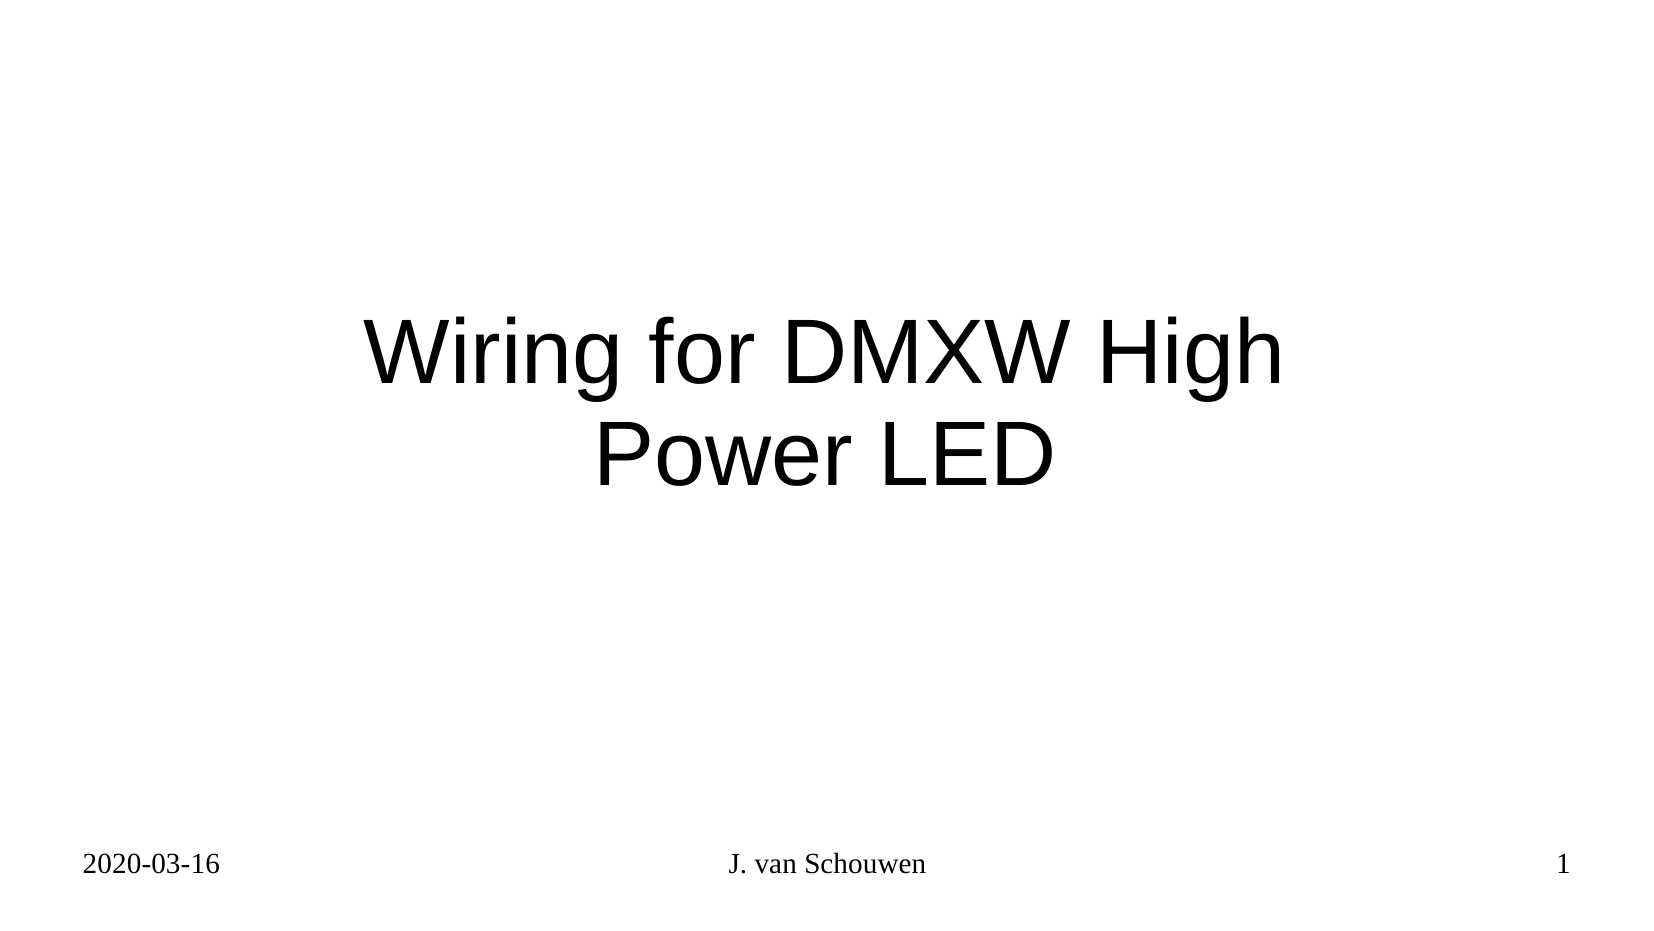

# Wiring for DMXW High Power LED
2020-03-16
J. van Schouwen
1